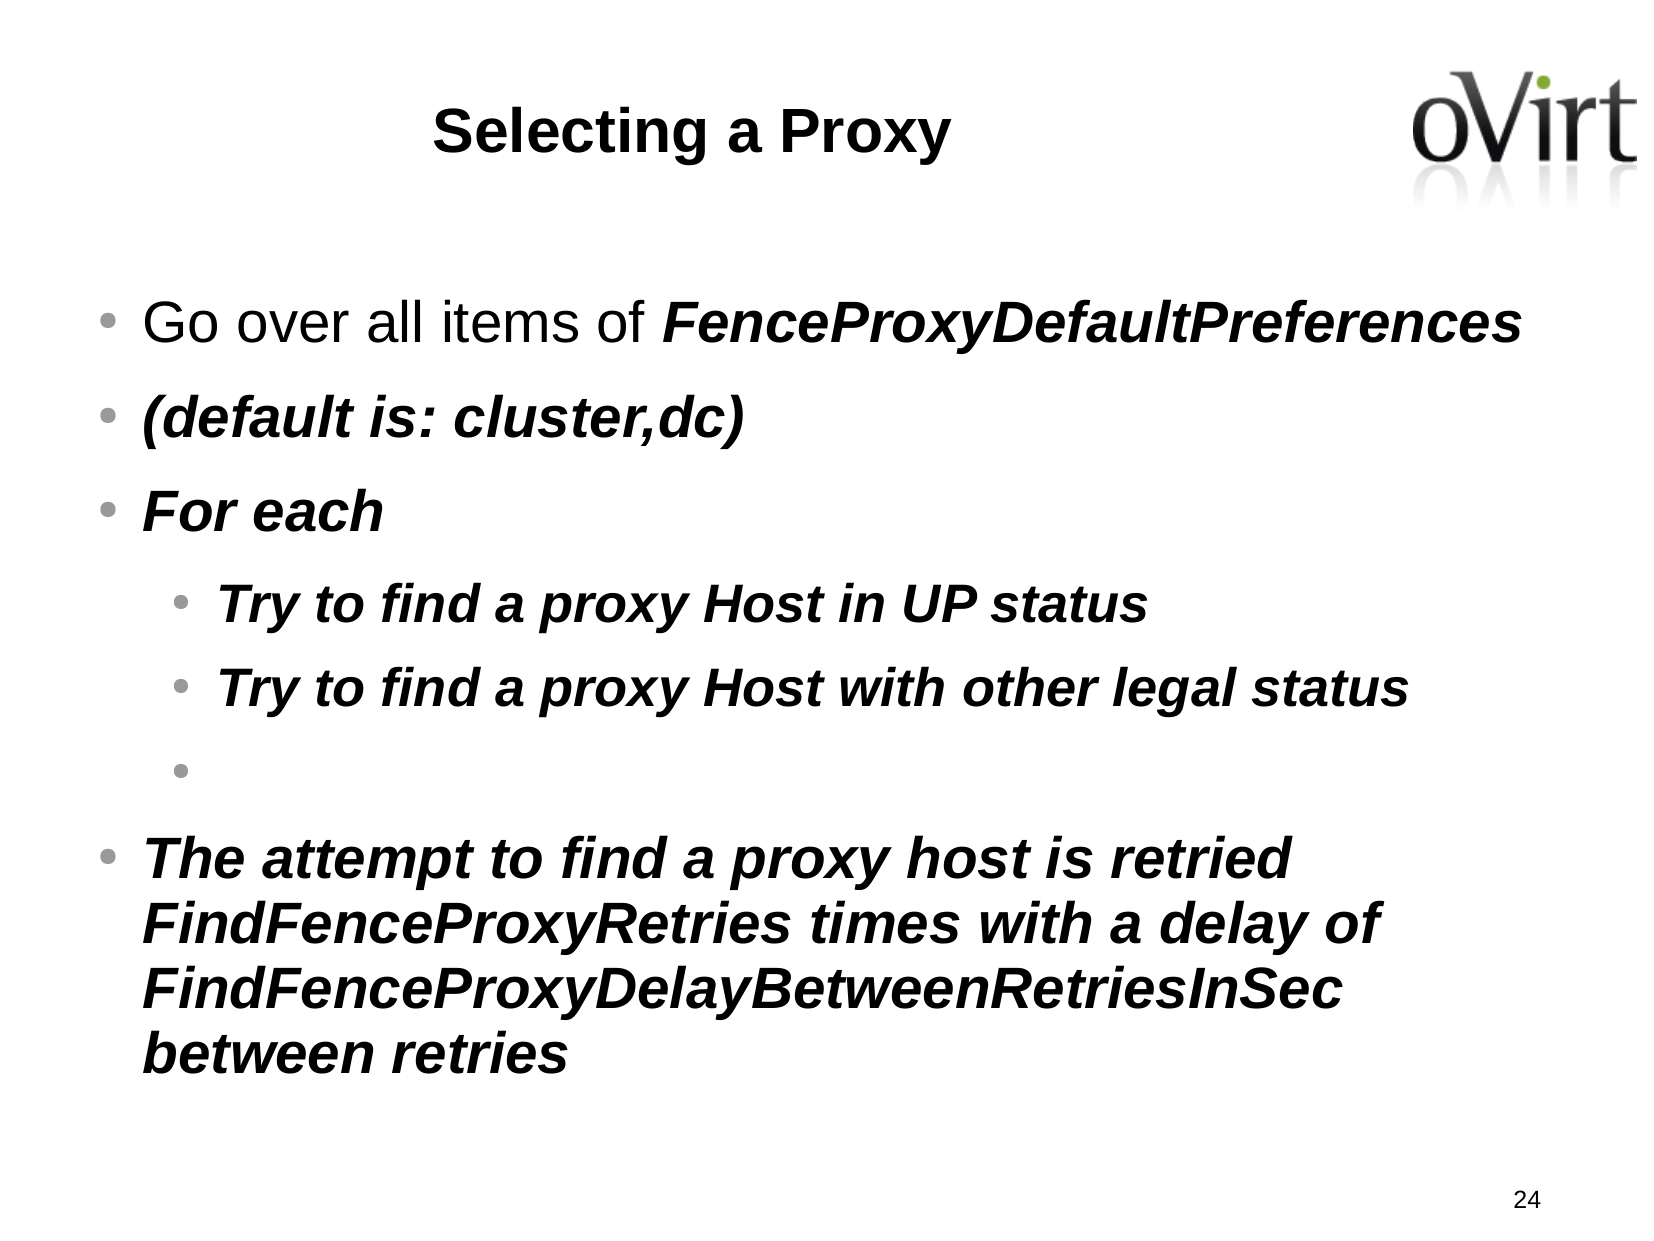

# Selecting a Proxy
Go over all items of FenceProxyDefaultPreferences
(default is: cluster,dc)
For each
Try to find a proxy Host in UP status
Try to find a proxy Host with other legal status
The attempt to find a proxy host is retried FindFenceProxyRetries times with a delay of FindFenceProxyDelayBetweenRetriesInSec between retries